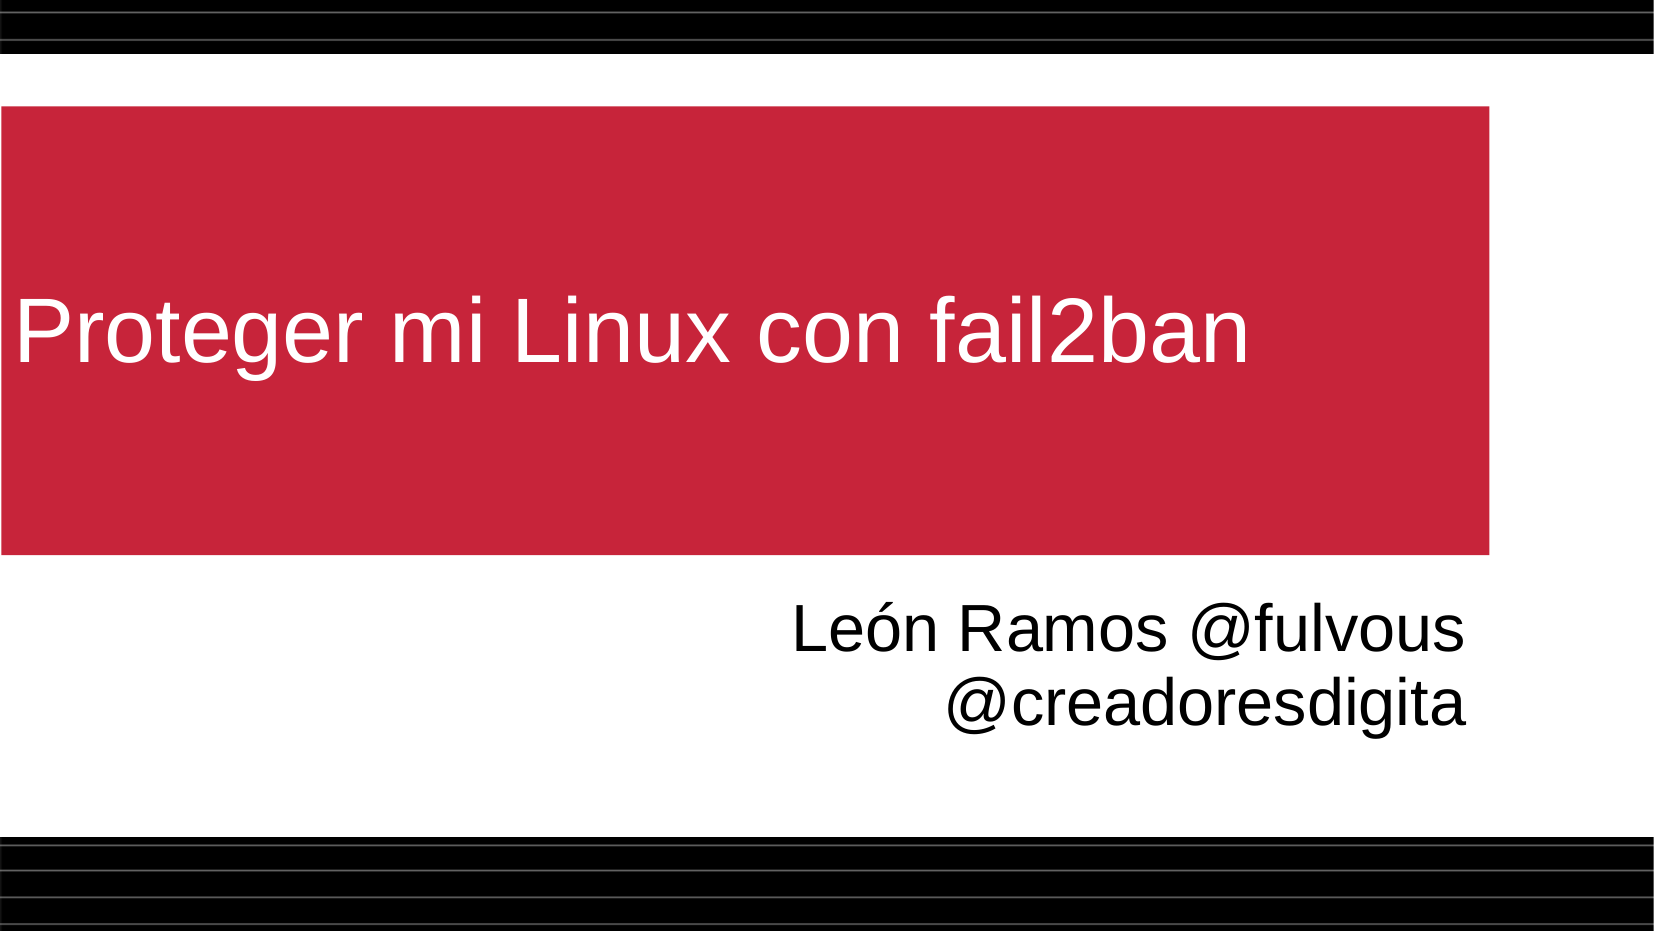

# Proteger mi Linux con fail2ban
León Ramos @fulvous
@creadoresdigita